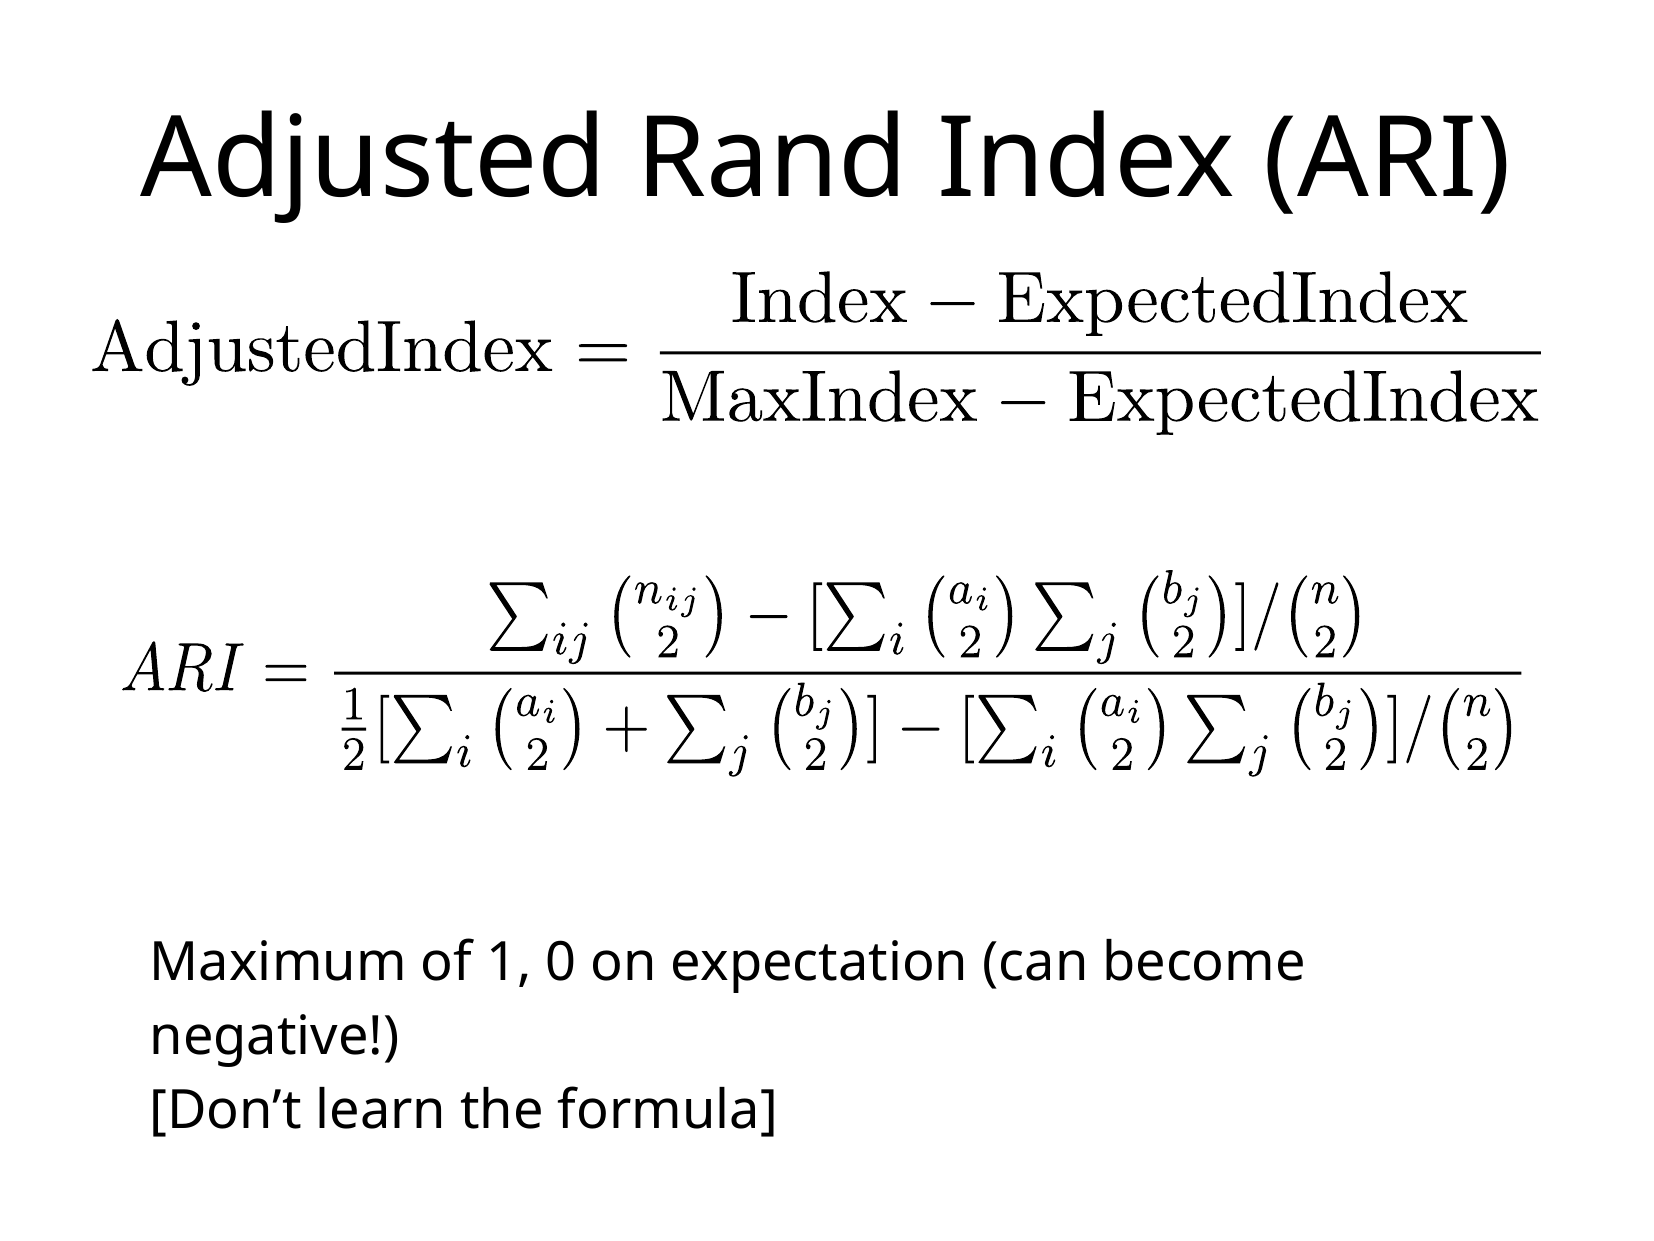

# Adjusted Rand Index (ARI)
Maximum of 1, 0 on expectation (can become negative!)
[Don’t learn the formula]